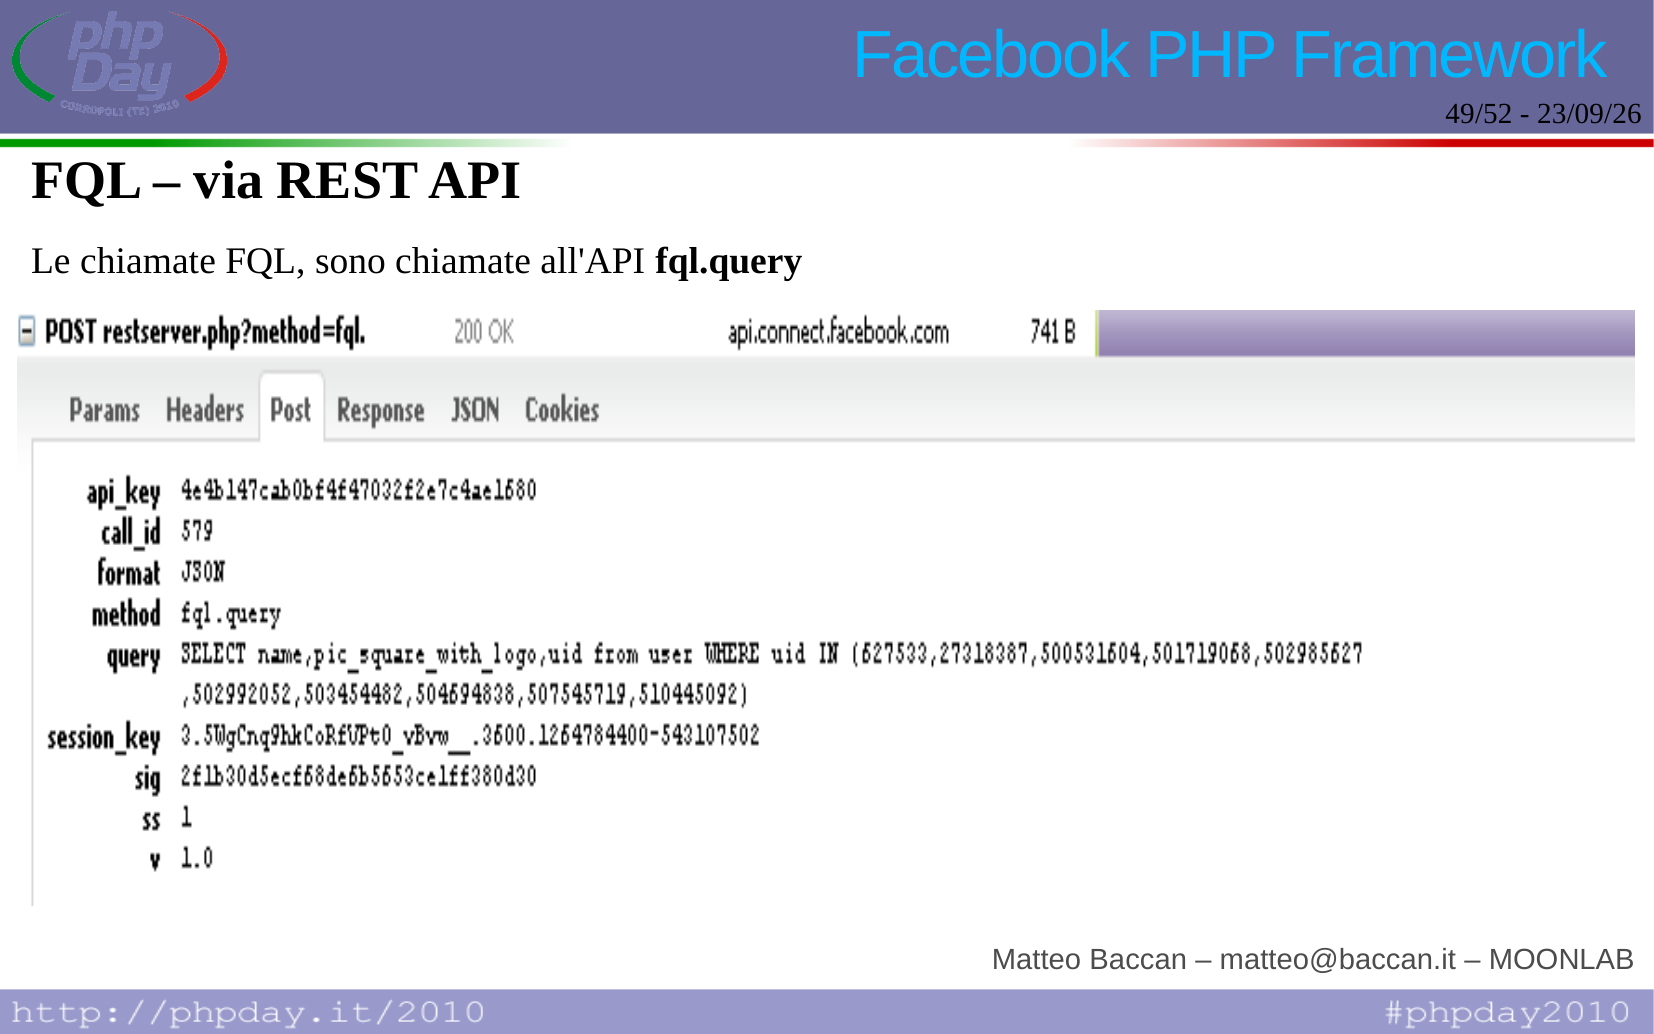

FQL - Facebook Query Language
# Facebook PHP Framework
49
FQL – via REST API
Le chiamate FQL, sono chiamate all'API fql.query